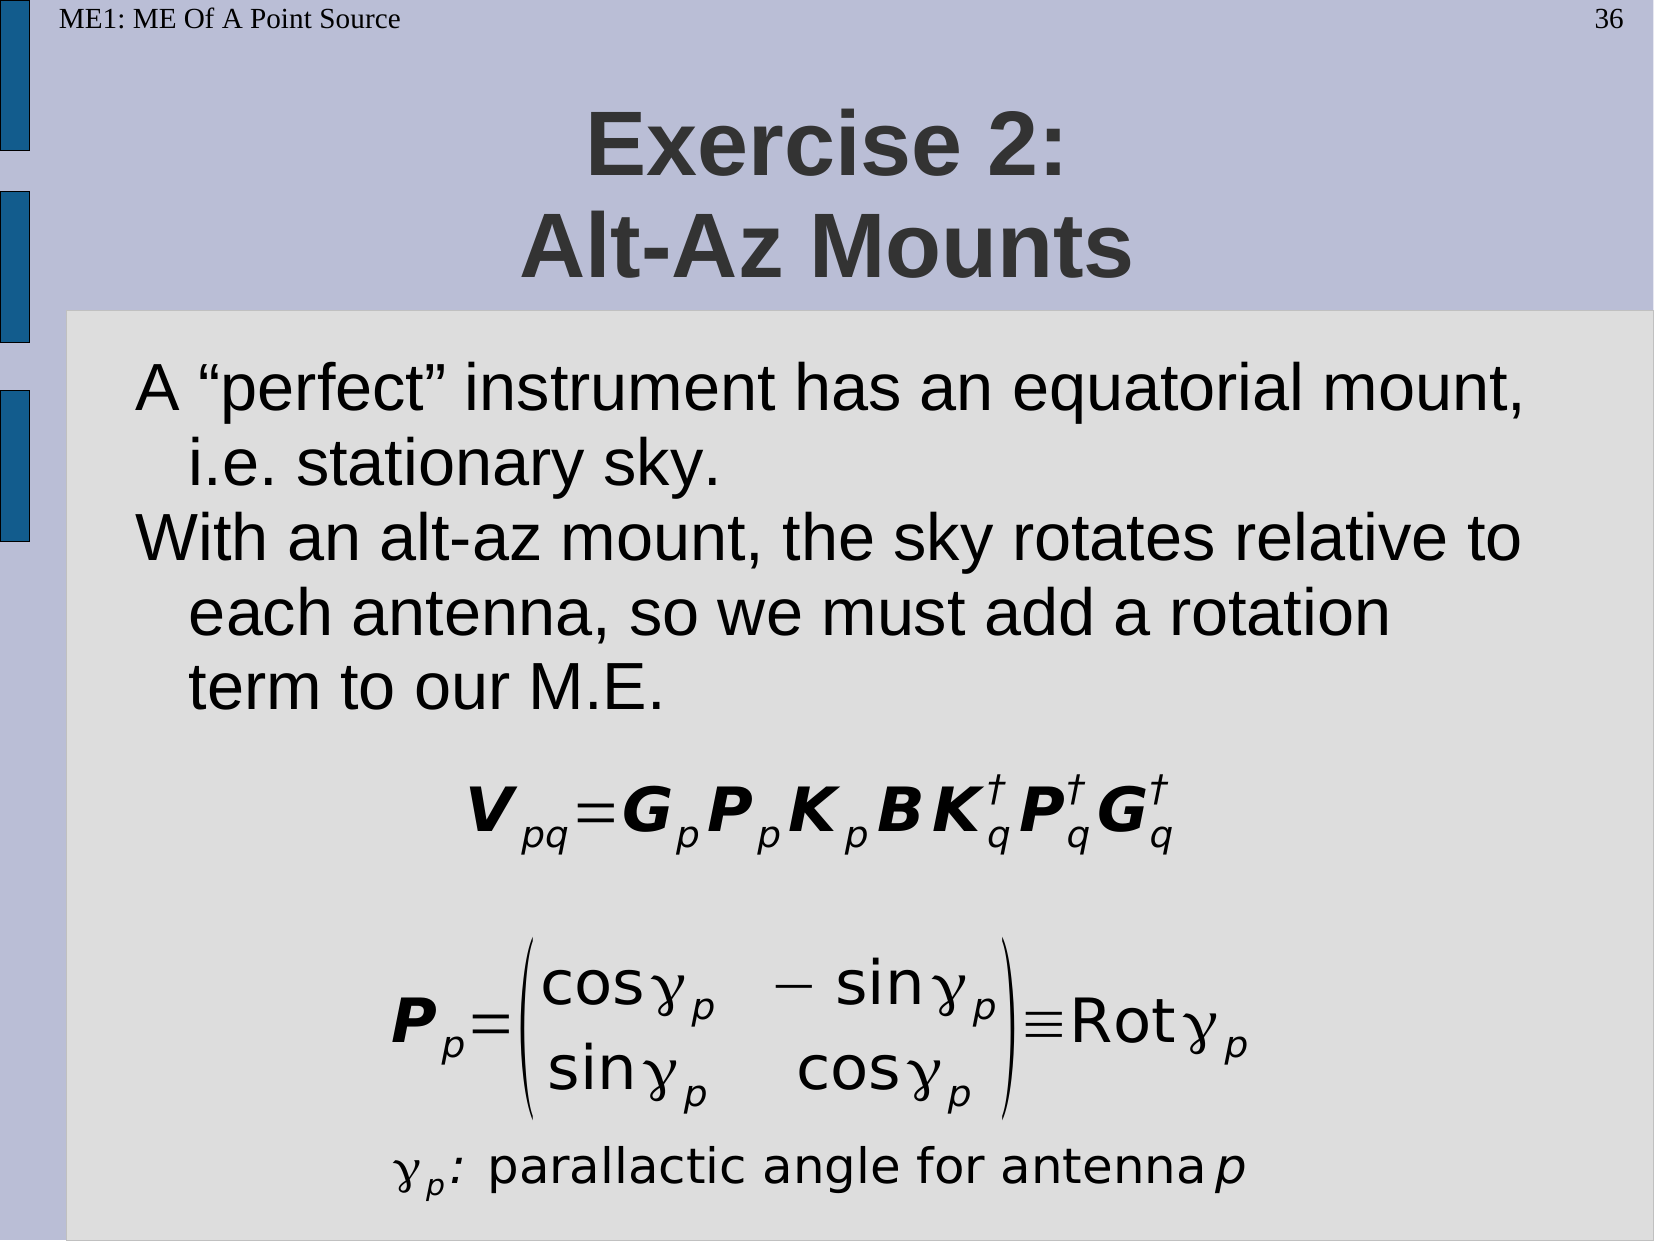

ME1: ME Of A Point Source
36
# Exercise 2: Alt-Az Mounts
A “perfect” instrument has an equatorial mount, i.e. stationary sky.
With an alt-az mount, the sky rotates relative to each antenna, so we must add a rotation term to our M.E.